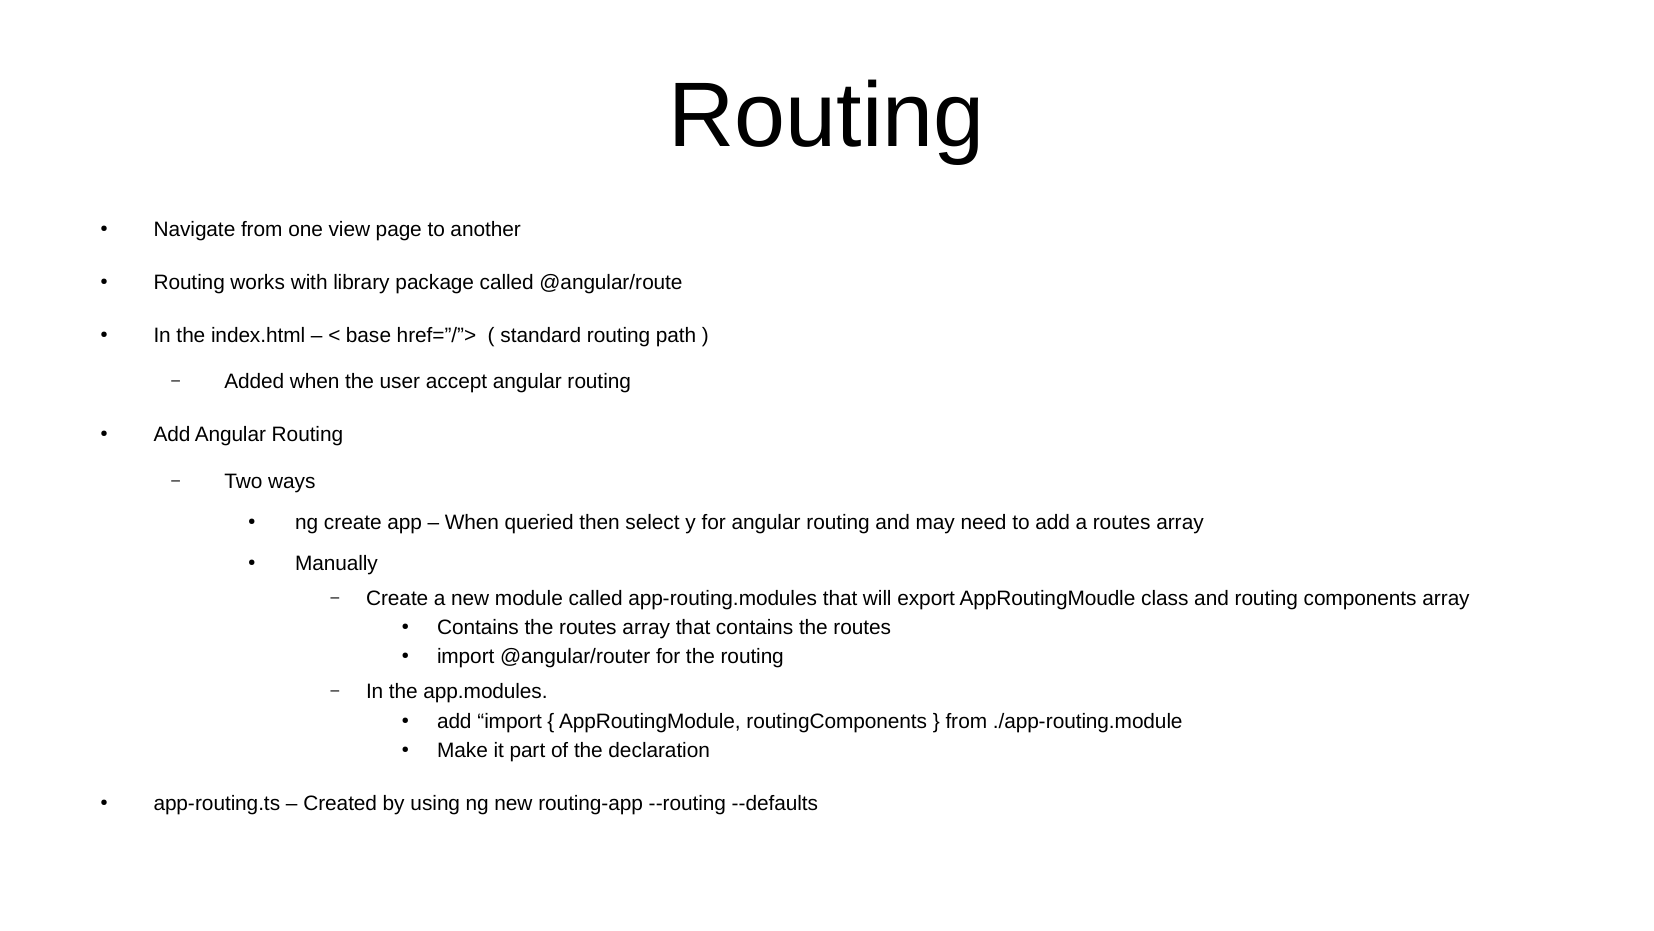

# Routing
Navigate from one view page to another
Routing works with library package called @angular/route
In the index.html – < base href=”/”> ( standard routing path )
Added when the user accept angular routing
Add Angular Routing
Two ways
ng create app – When queried then select y for angular routing and may need to add a routes array
Manually
Create a new module called app-routing.modules that will export AppRoutingMoudle class and routing components array
Contains the routes array that contains the routes
import @angular/router for the routing
In the app.modules.
add “import { AppRoutingModule, routingComponents } from ./app-routing.module
Make it part of the declaration
app-routing.ts – Created by using ng new routing-app --routing --defaults